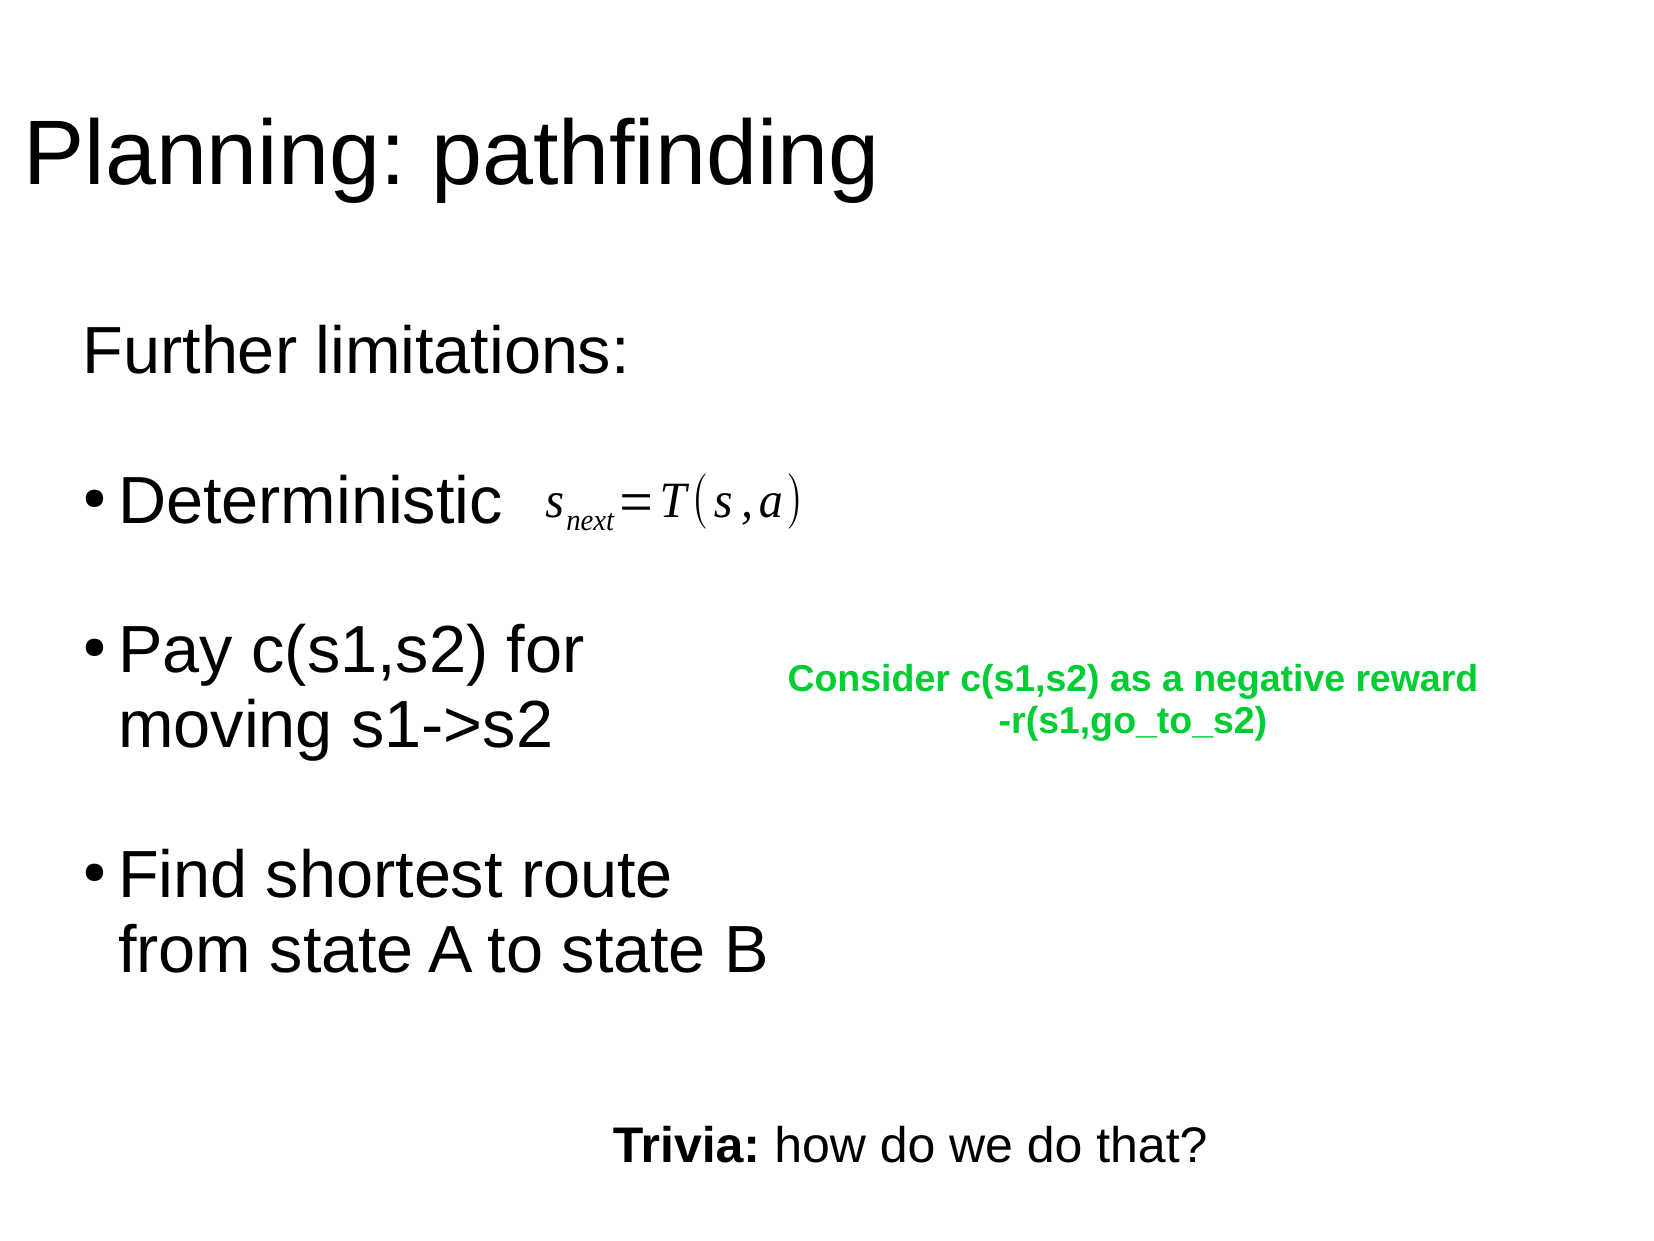

# Planning: pathfinding
Further limitations:
Deterministic
Pay c(s1,s2) for
moving s1->s2
Find shortest route
from state A to state B
Consider c(s1,s2) as a negative reward
-r(s1,go_to_s2)
Trivia: how do we do that?